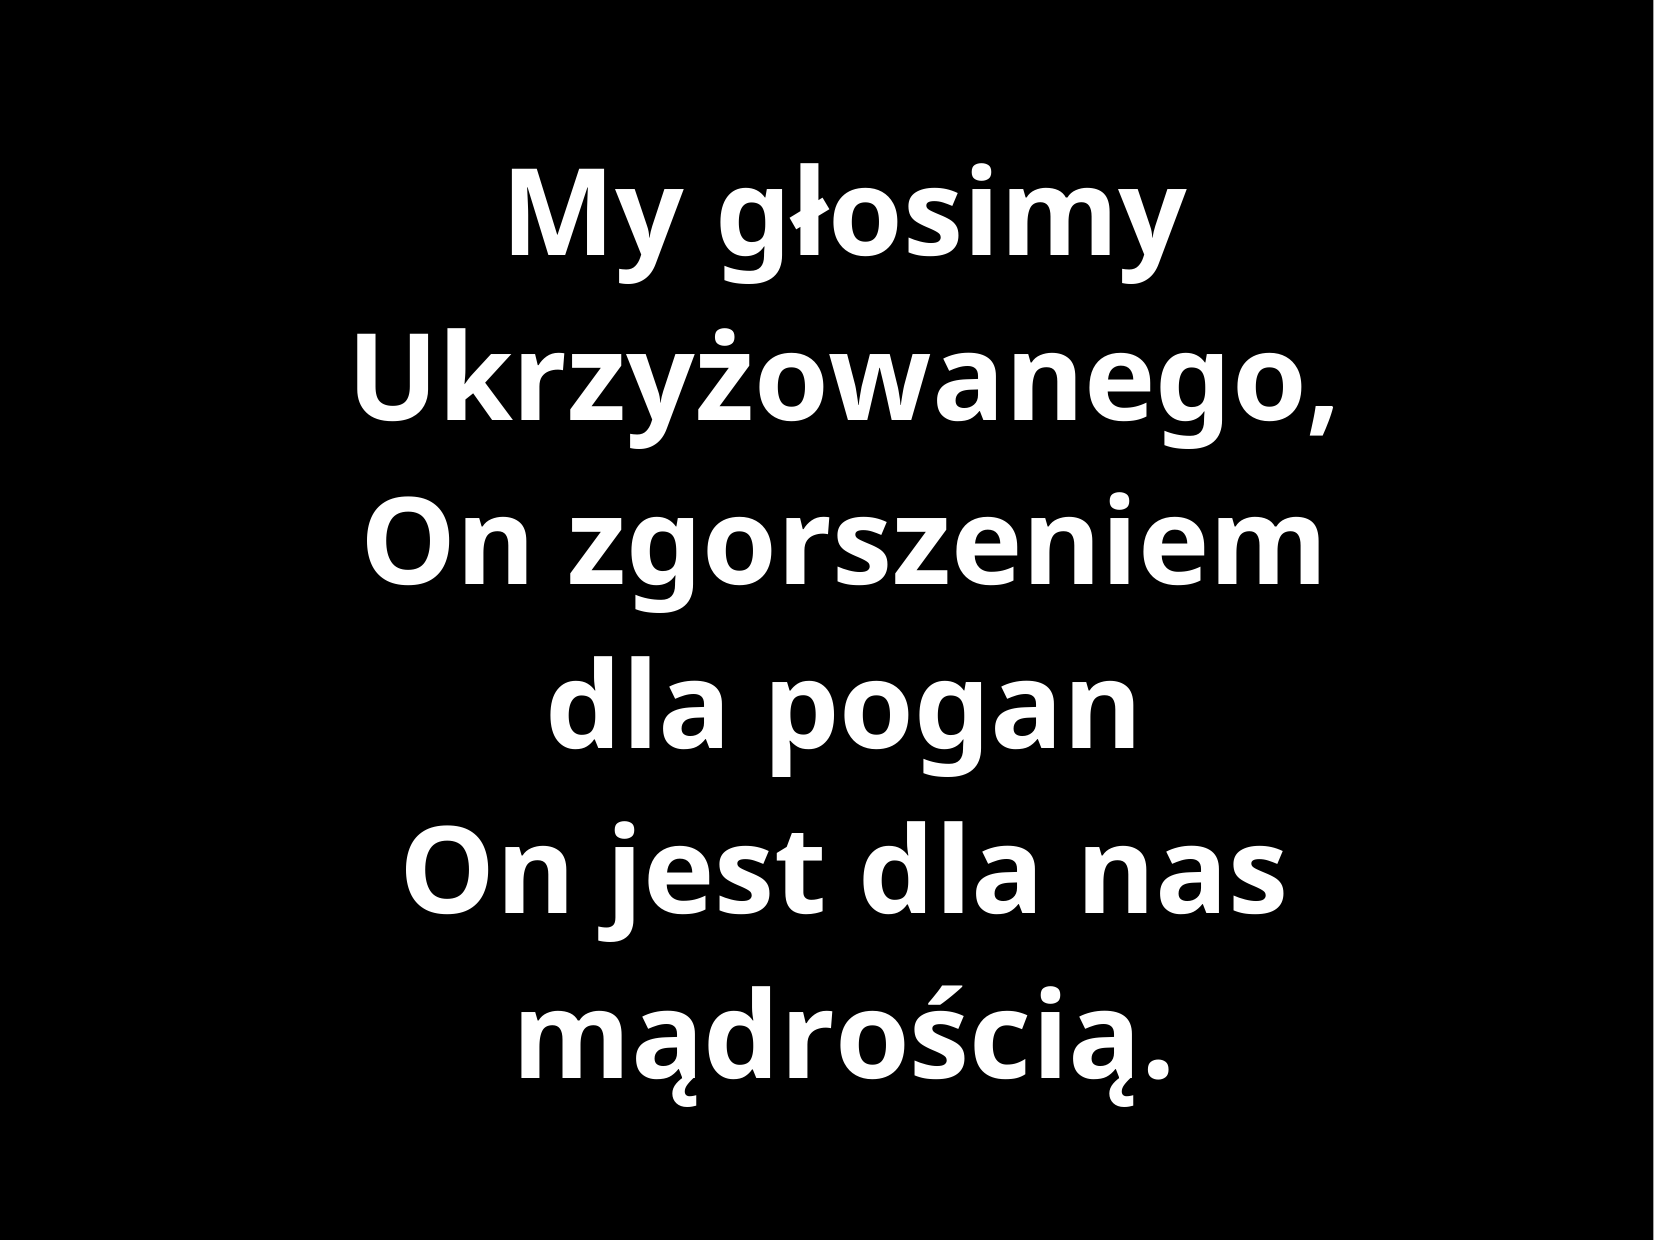

# My głosimy
Ukrzyżowanego,
On zgorszeniem
dla pogan
On jest dla nas
mądrością.